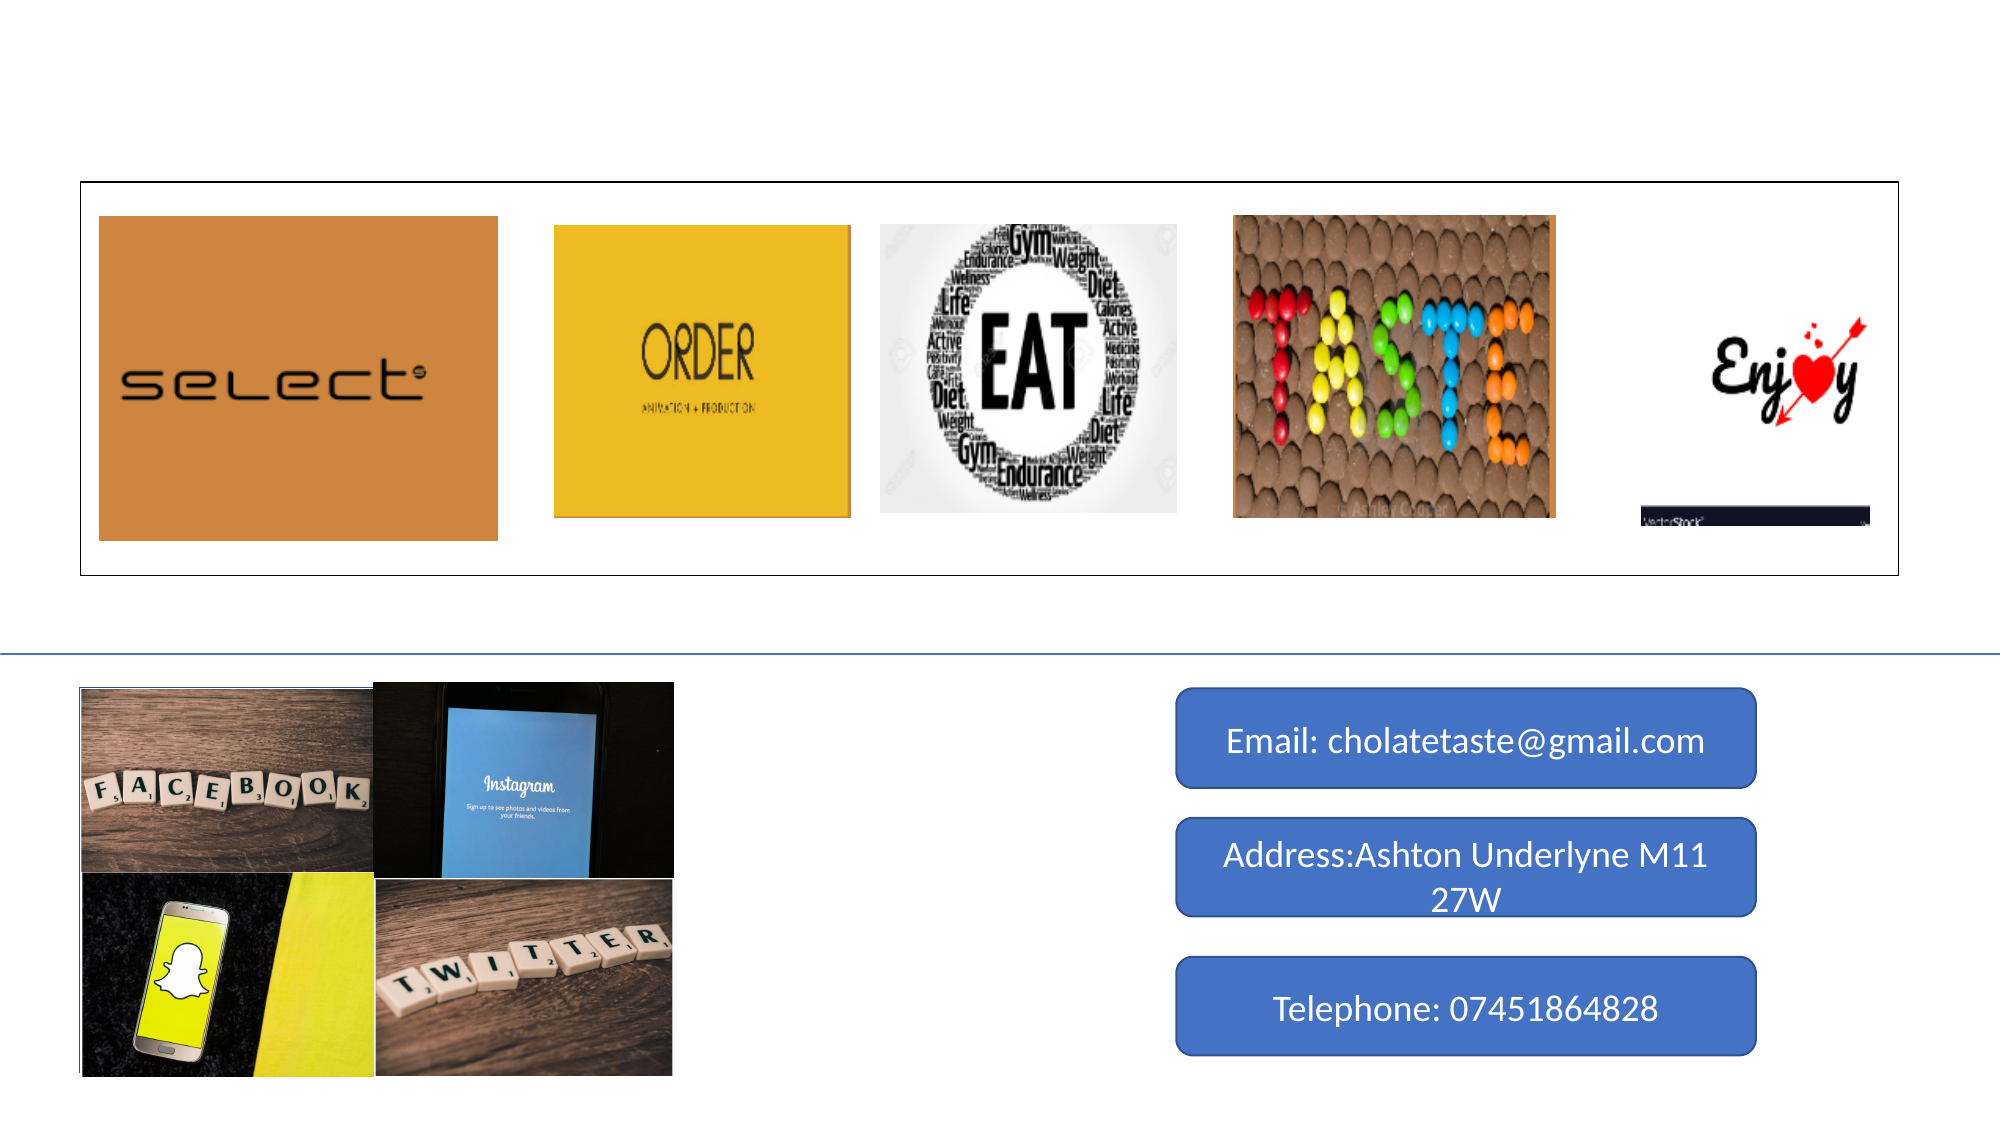

Email: cholatetaste@gmail.com
Address:Ashton Underlyne M11 27W
Telephone: 07451864828